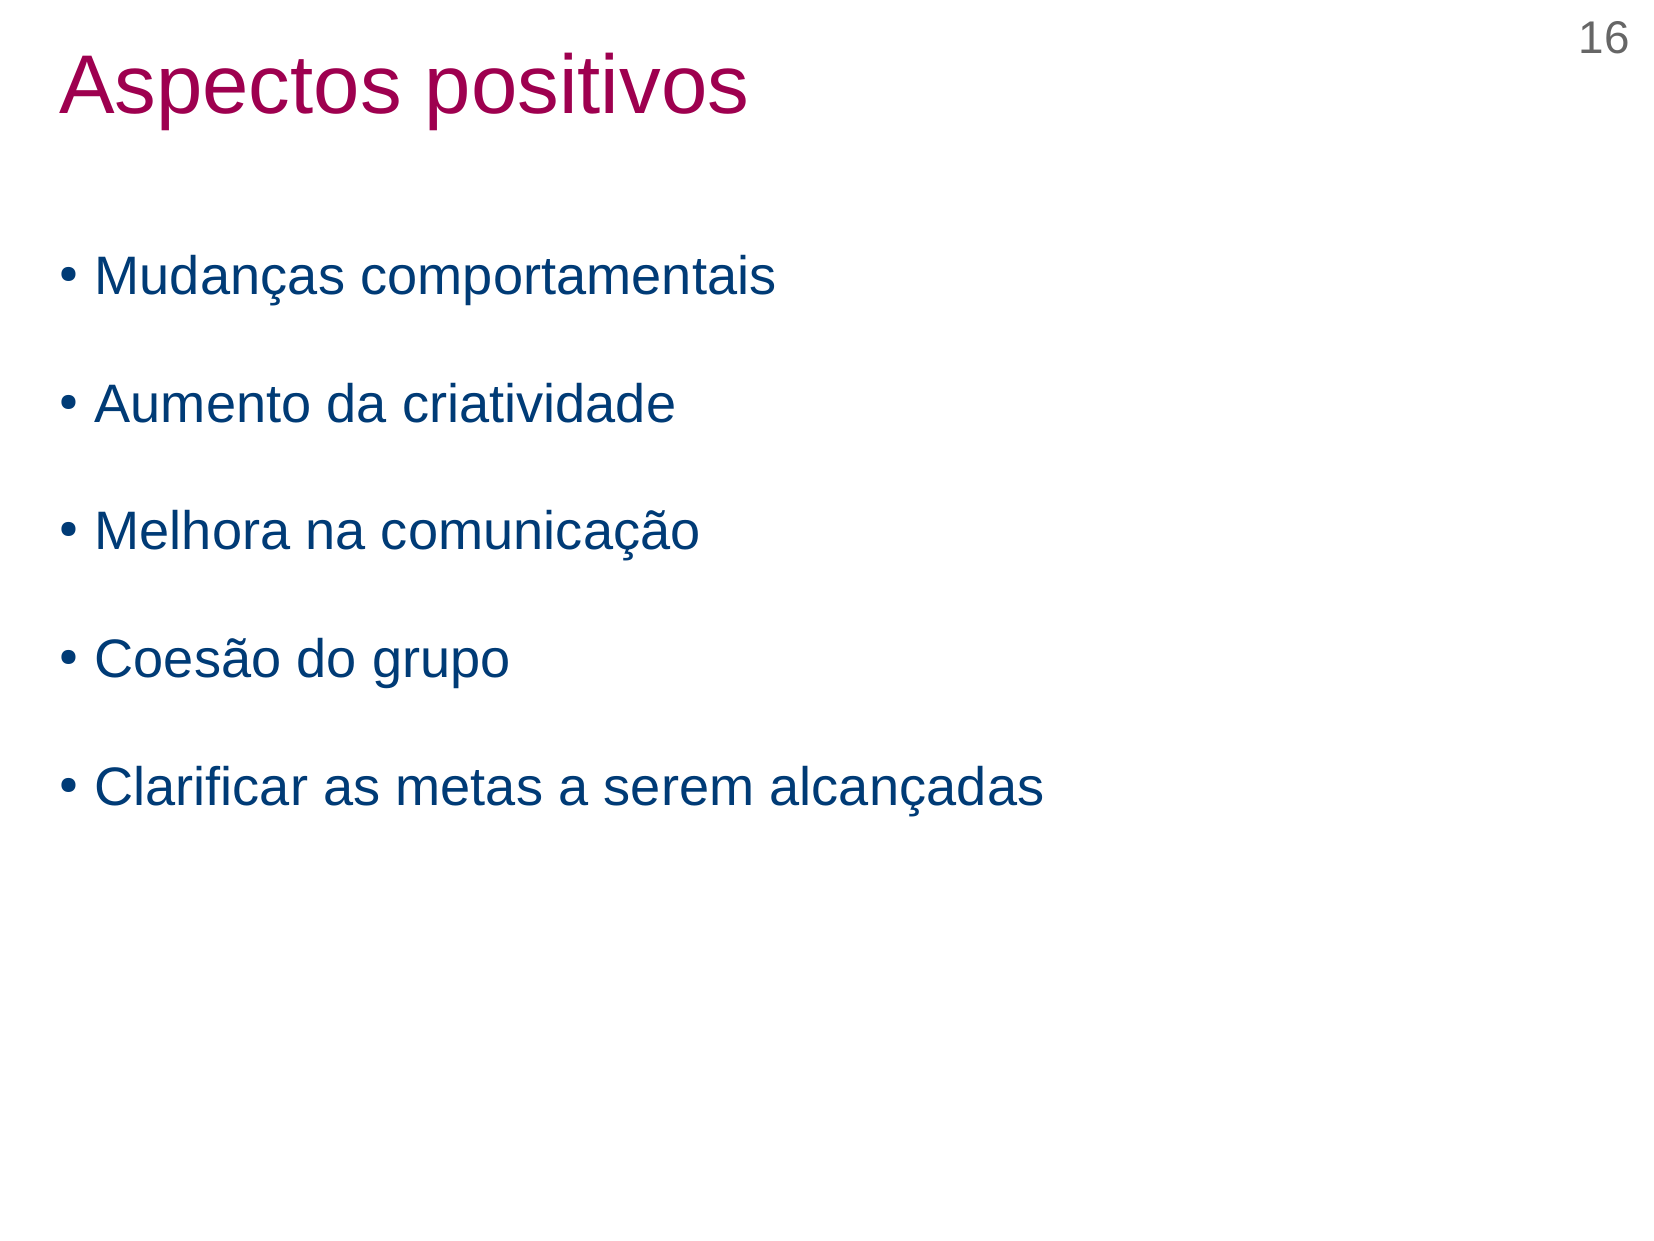

16
# Aspectos positivos
Mudanças comportamentais
Aumento da criatividade
Melhora na comunicação
Coesão do grupo
Clarificar as metas a serem alcançadas